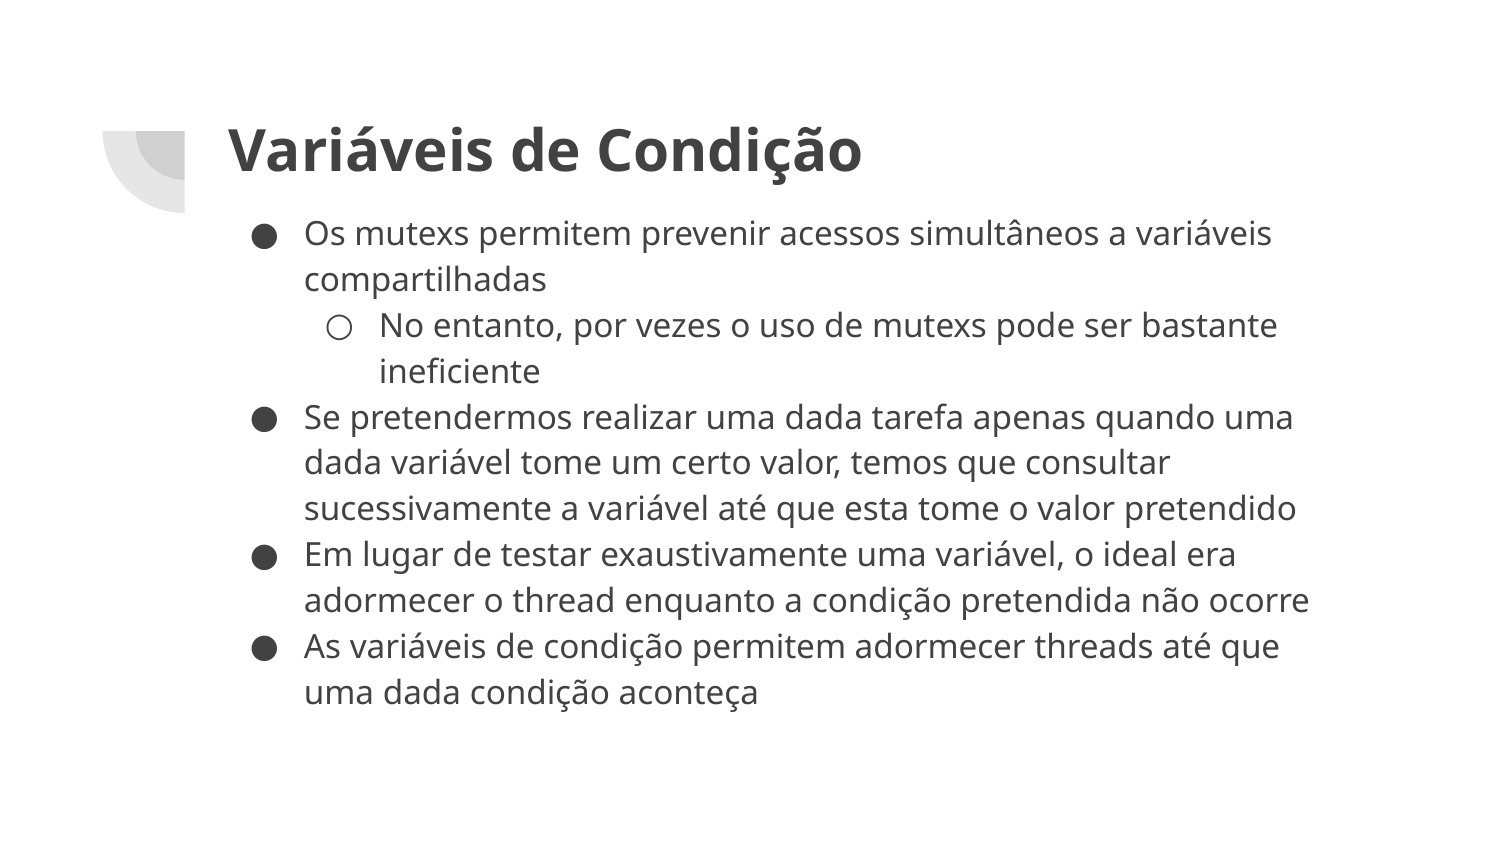

# Variáveis de Condição
Os mutexs permitem prevenir acessos simultâneos a variáveis compartilhadas
No entanto, por vezes o uso de mutexs pode ser bastante ineficiente
Se pretendermos realizar uma dada tarefa apenas quando uma dada variável tome um certo valor, temos que consultar sucessivamente a variável até que esta tome o valor pretendido
Em lugar de testar exaustivamente uma variável, o ideal era adormecer o thread enquanto a condição pretendida não ocorre
As variáveis de condição permitem adormecer threads até que uma dada condição aconteça